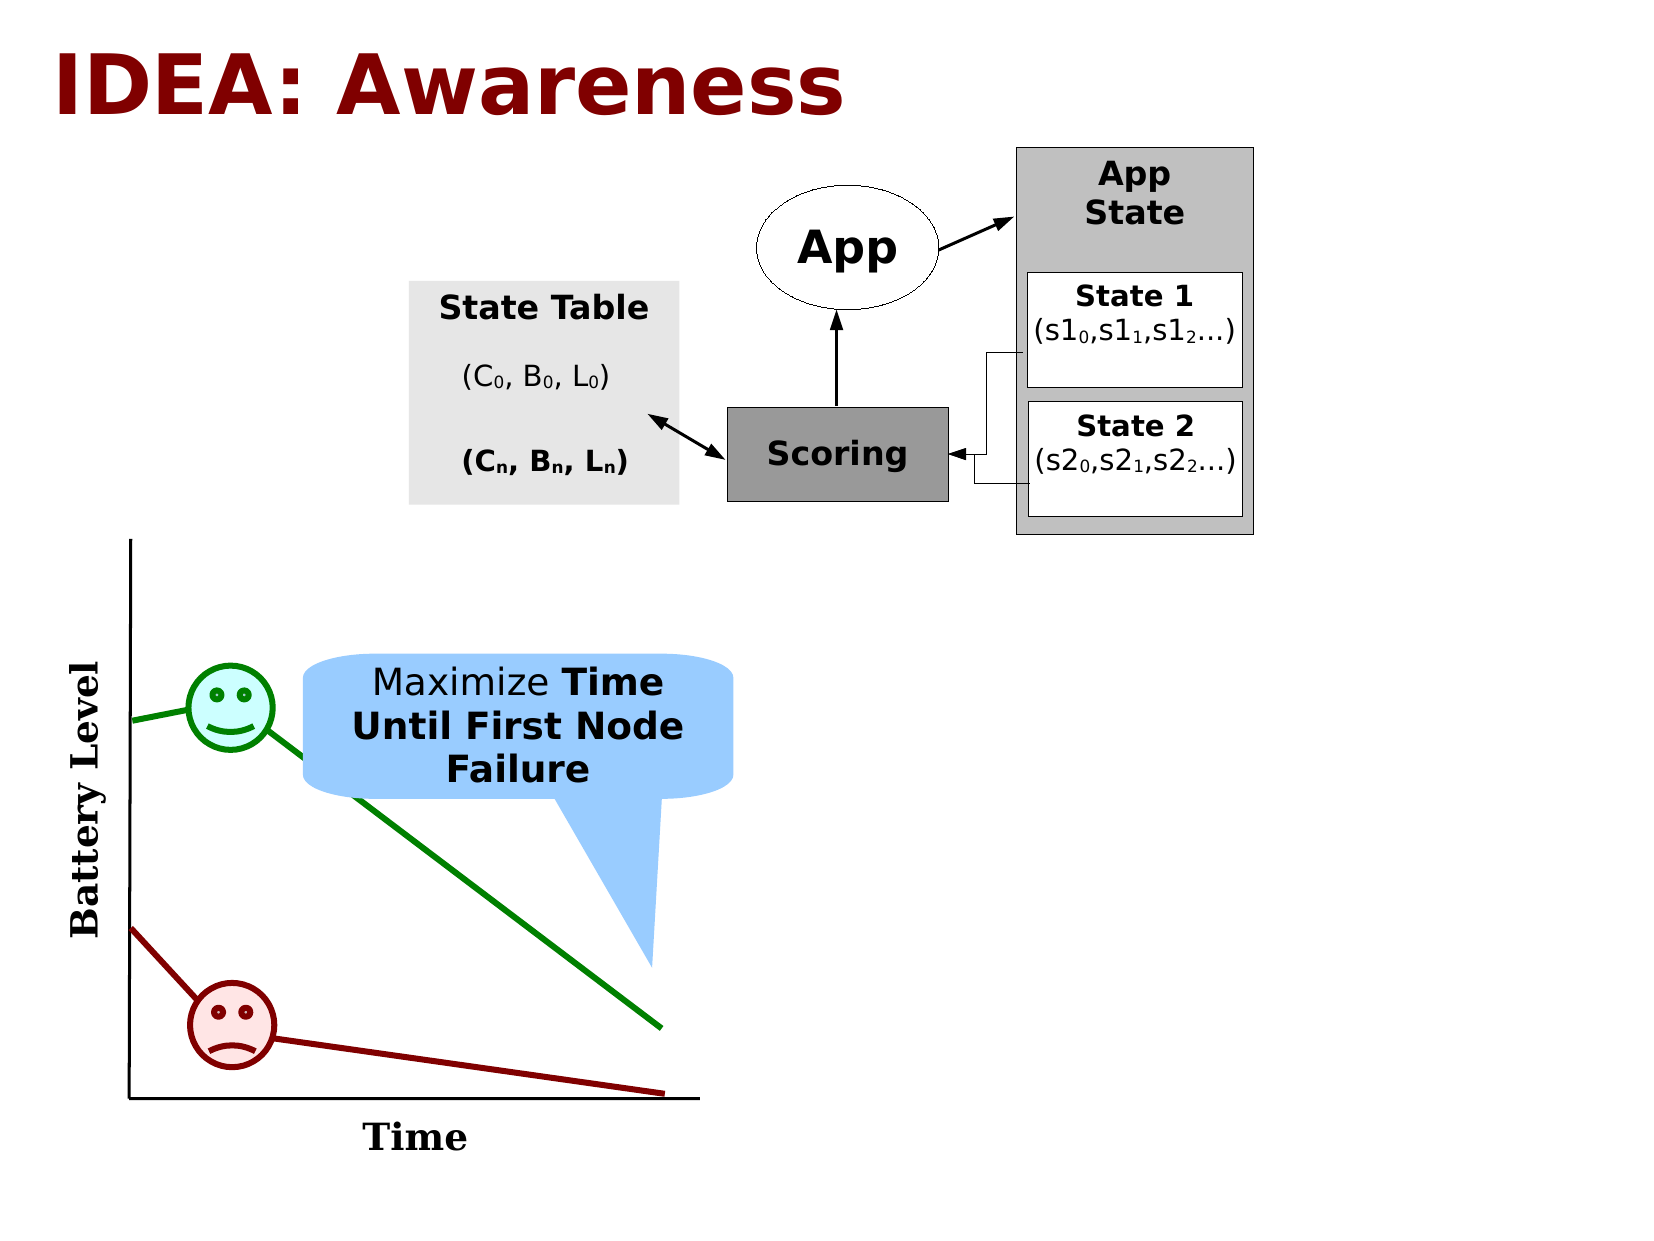

# IDEA: Awareness
App
State
App
. . .
State 1
(s10,s11,s12...)
State Table
(C0, B0, L0)
State 2
(s20,s21,s22...)
Scoring
(Cn, Bn, Ln)
Battery Level
Time
Maximize Time Until First Node Failure